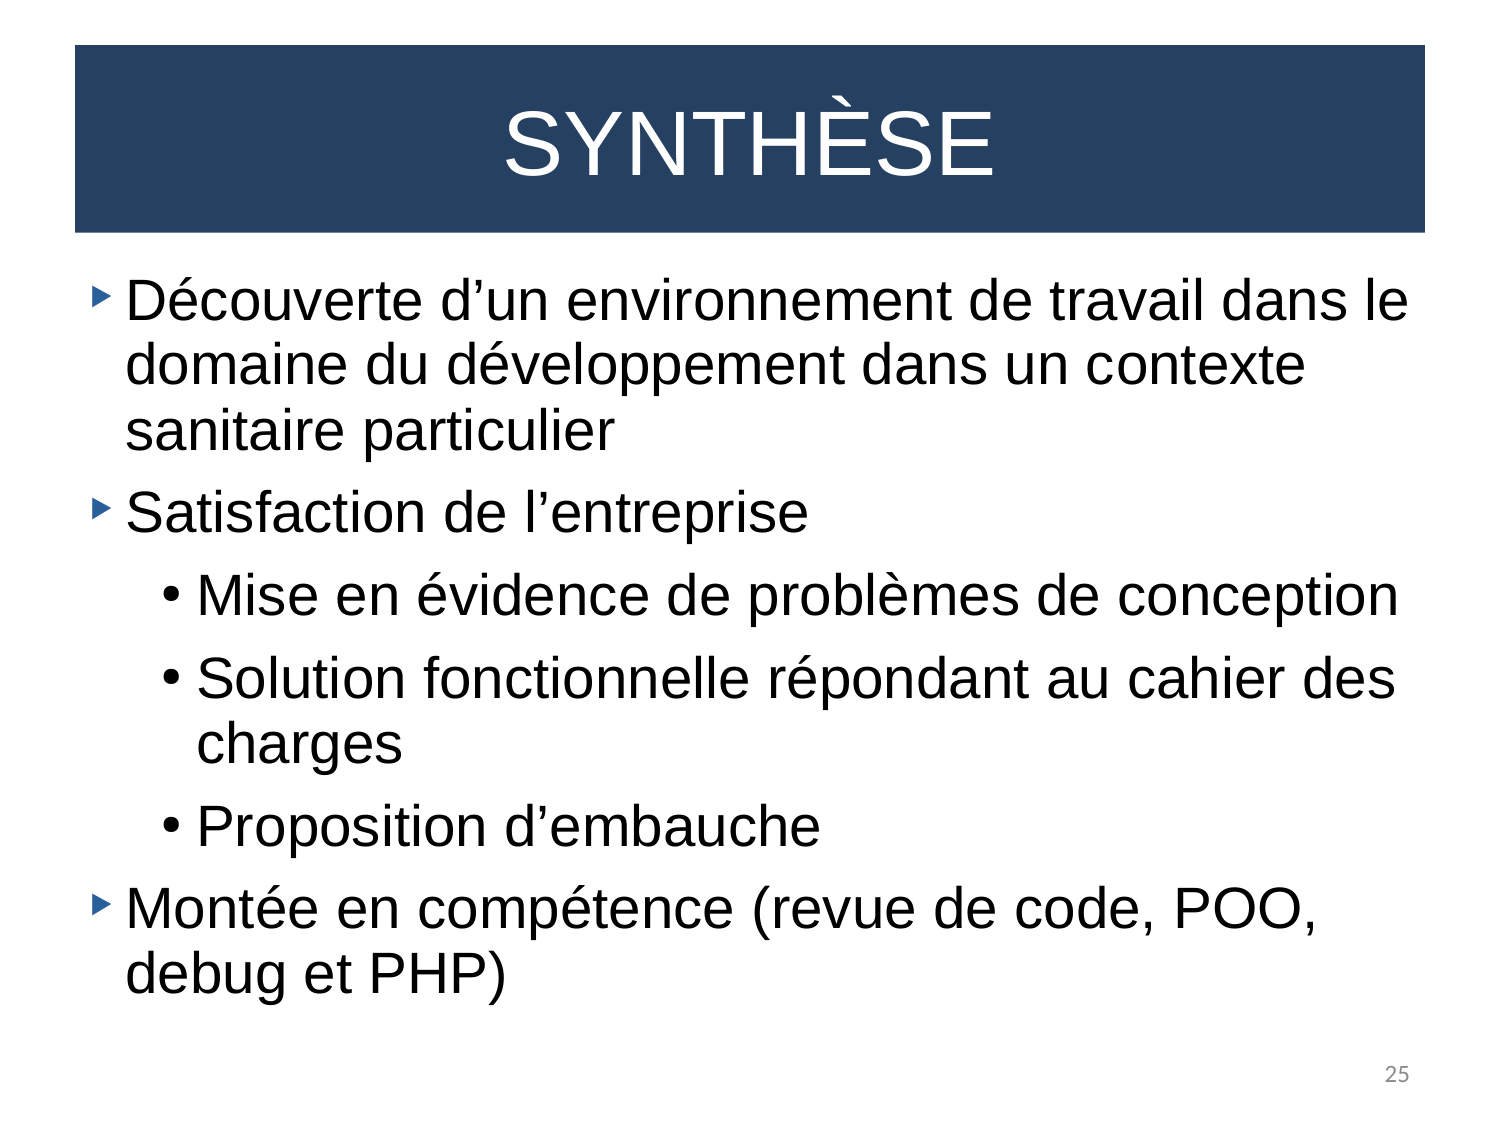

# SYNTHÈSE
Découverte d’un environnement de travail dans le domaine du développement dans un contexte sanitaire particulier
Satisfaction de l’entreprise
Mise en évidence de problèmes de conception
Solution fonctionnelle répondant au cahier des charges
Proposition d’embauche
Montée en compétence (revue de code, POO, debug et PHP)
Soutenance Concepteur Développeur d'Application - David Saoud - 26/11/2020
25